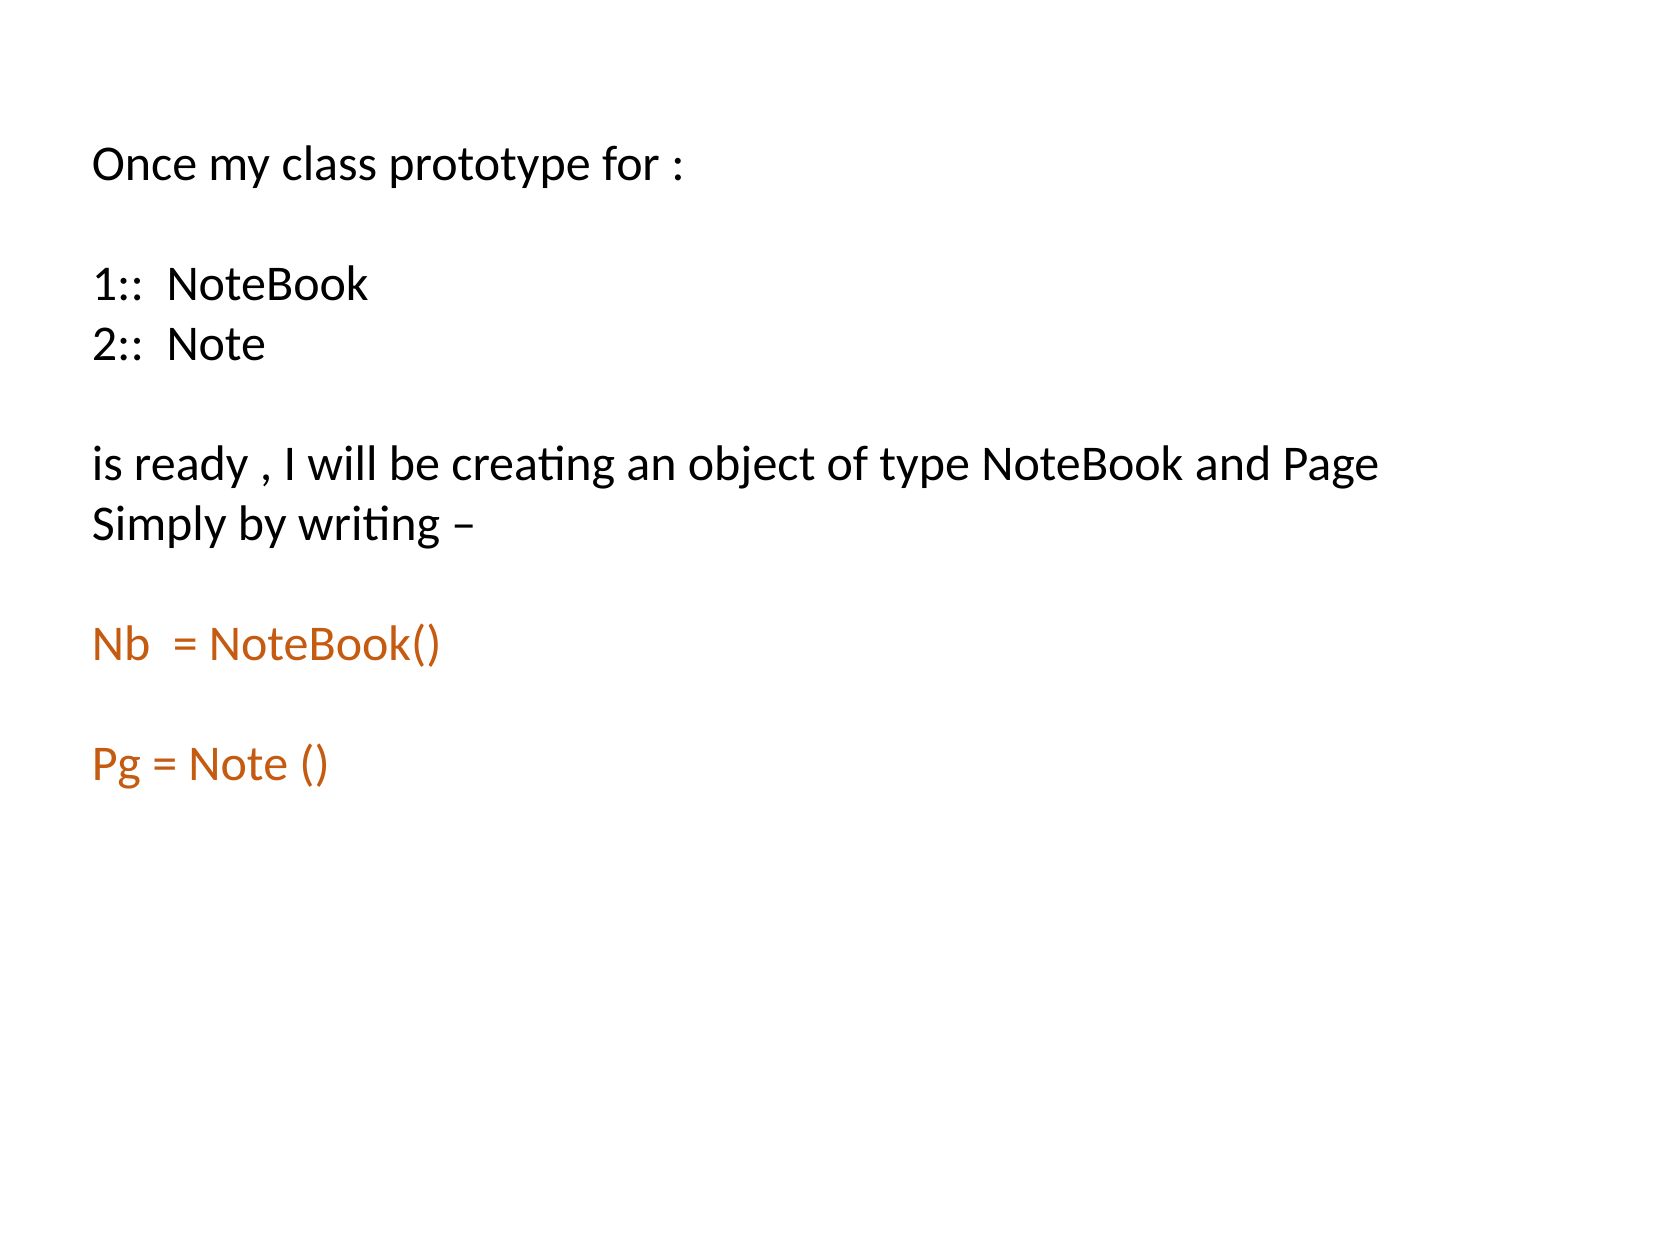

Once my class prototype for :
1:: NoteBook
2:: Note
is ready , I will be creating an object of type NoteBook and Page
Simply by writing –
Nb = NoteBook()
Pg = Note ()